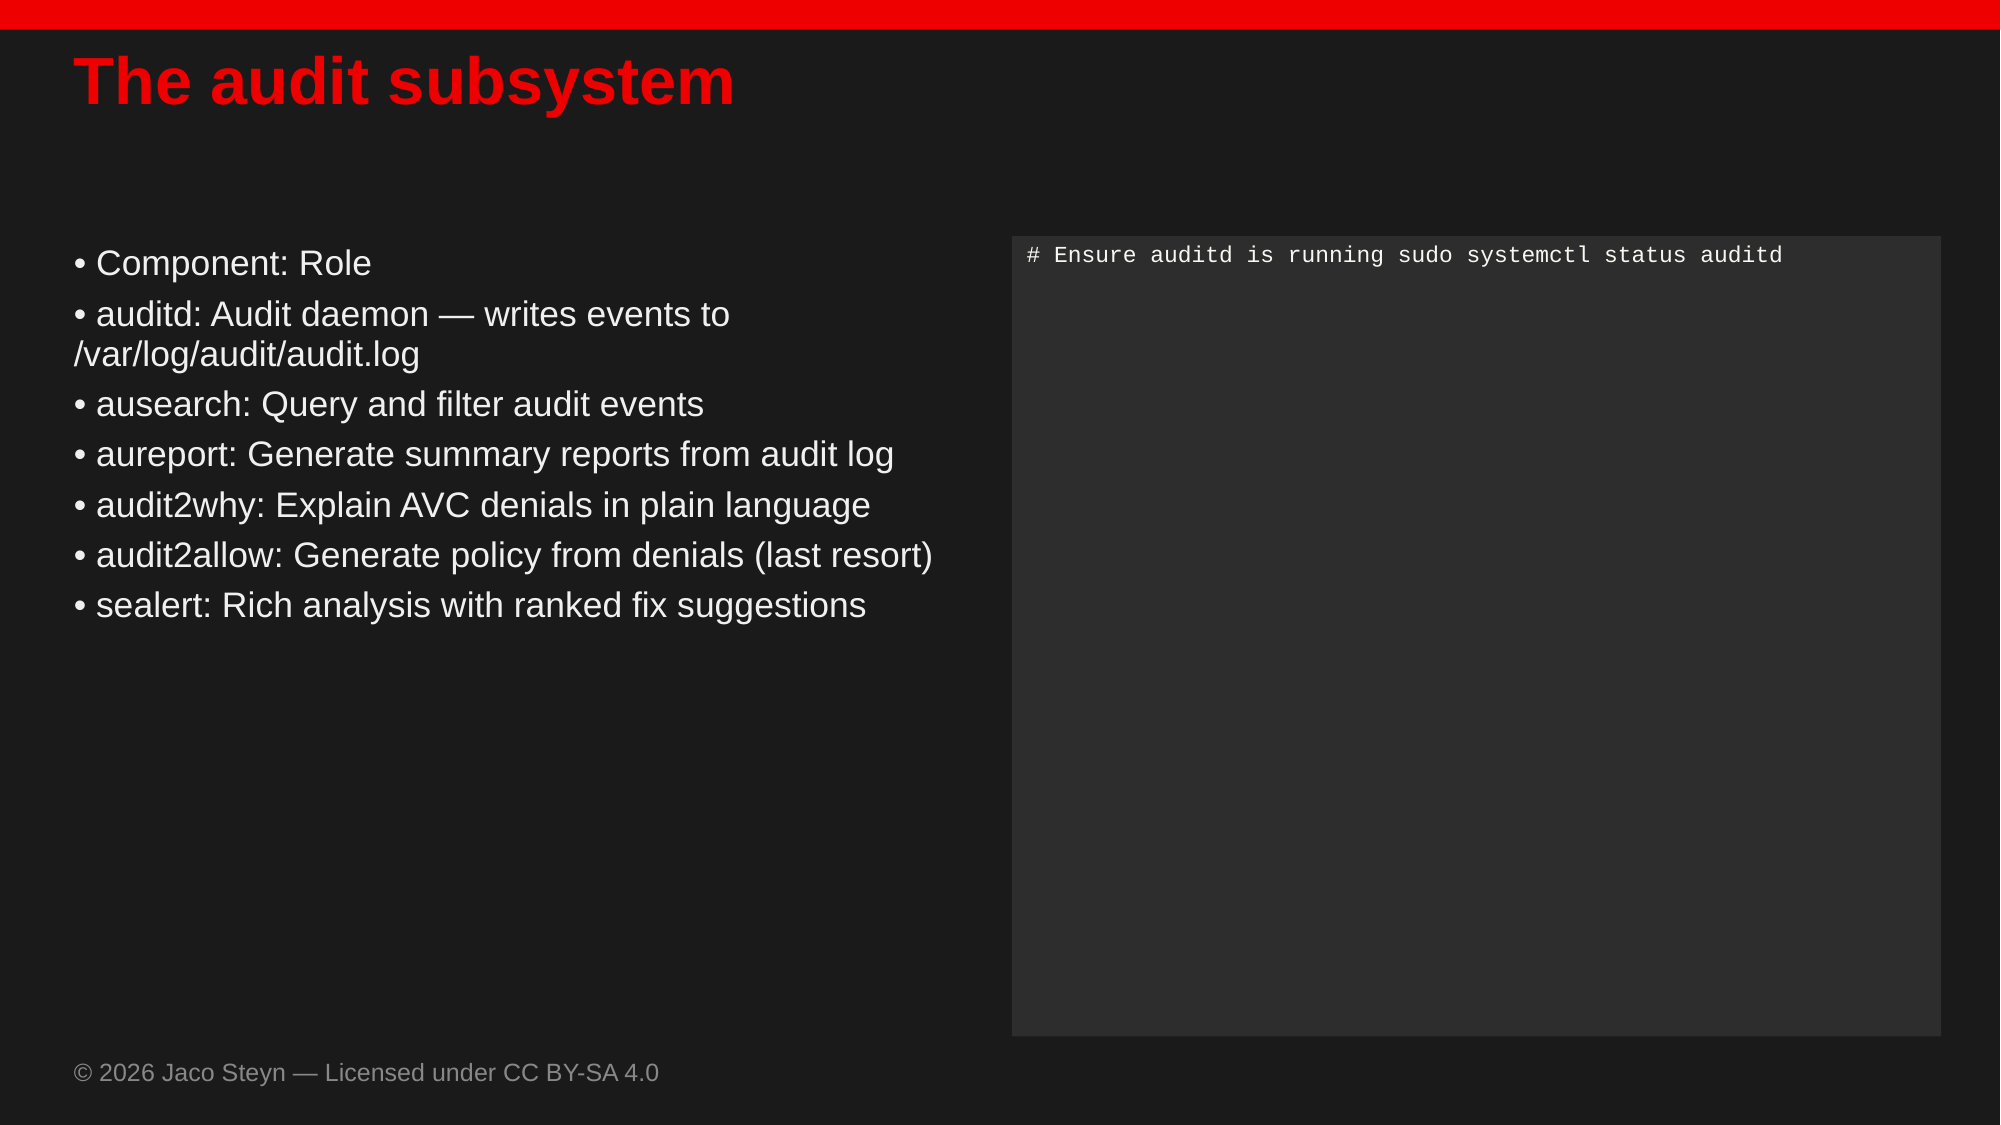

The audit subsystem
• Component: Role
• auditd: Audit daemon — writes events to /var/log/audit/audit.log
• ausearch: Query and filter audit events
• aureport: Generate summary reports from audit log
• audit2why: Explain AVC denials in plain language
• audit2allow: Generate policy from denials (last resort)
• sealert: Rich analysis with ranked fix suggestions
# Ensure auditd is running sudo systemctl status auditd
© 2026 Jaco Steyn — Licensed under CC BY-SA 4.0